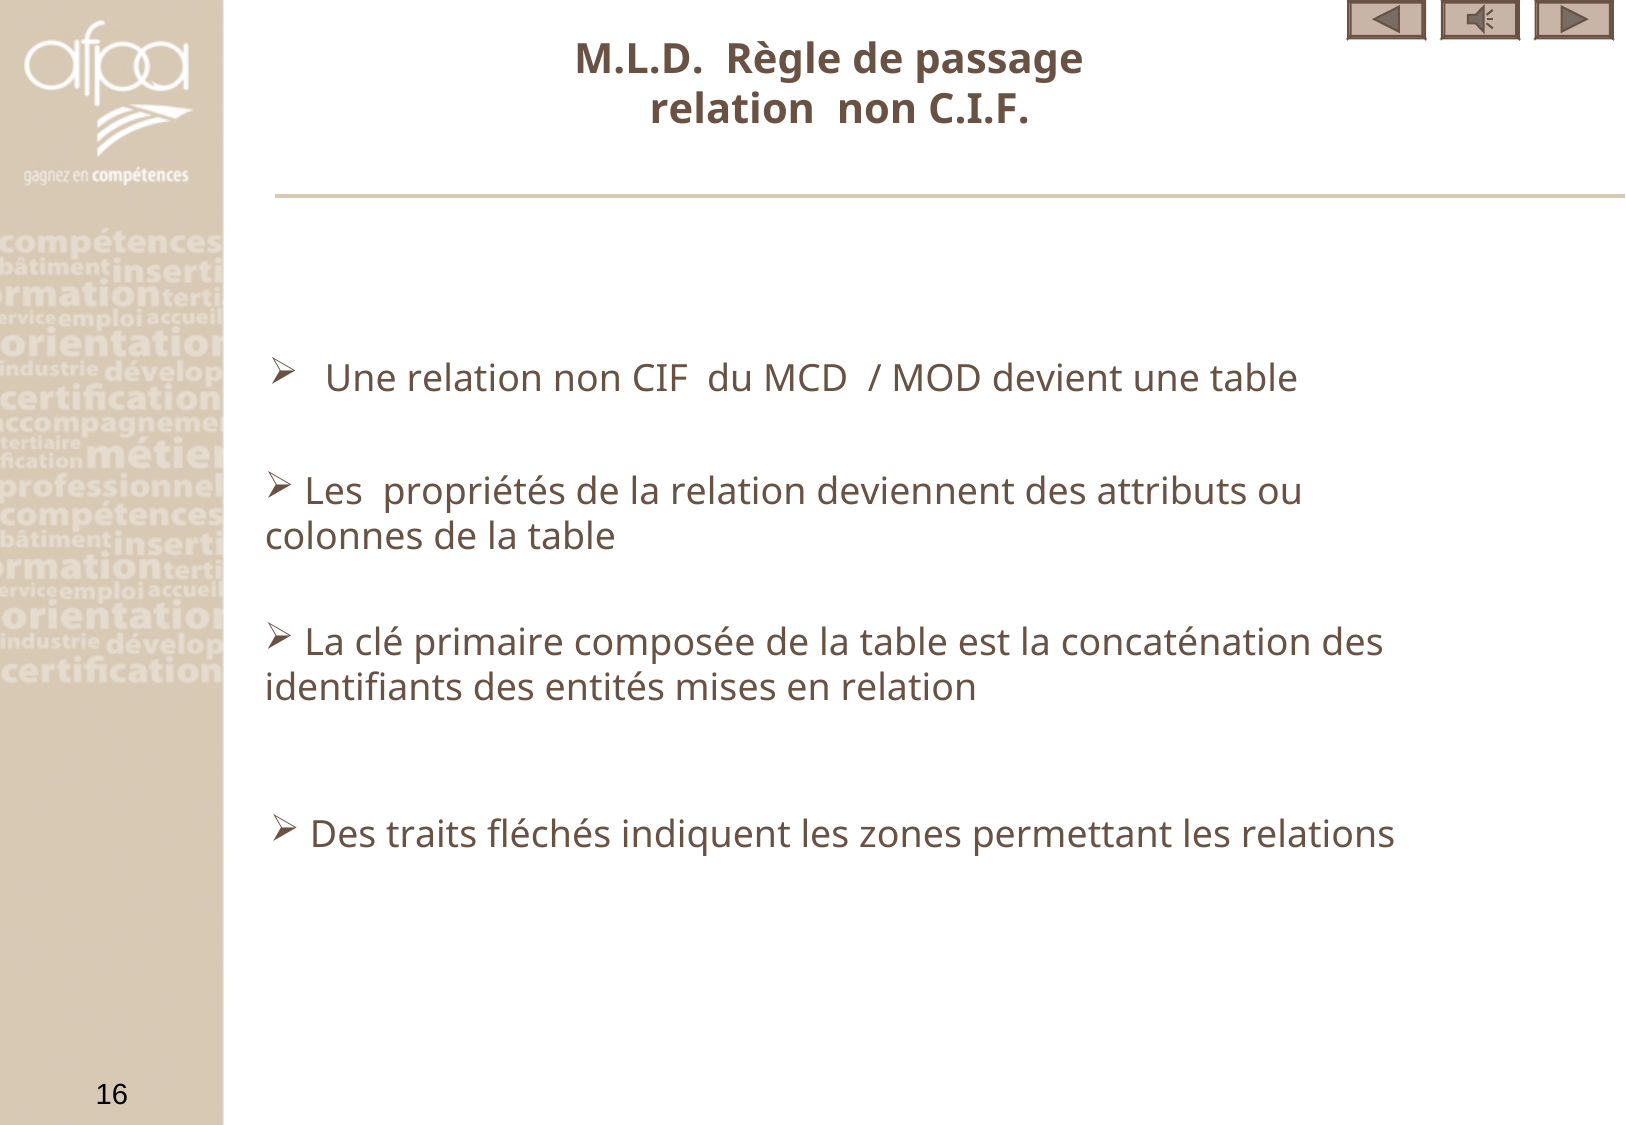

# M.L.D. Règle de passage relation non C.I.F.
Une relation non CIF du MCD / MOD devient une table
 Les propriétés de la relation deviennent des attributs ou colonnes de la table
 La clé primaire composée de la table est la concaténation des identifiants des entités mises en relation
 Des traits fléchés indiquent les zones permettant les relations